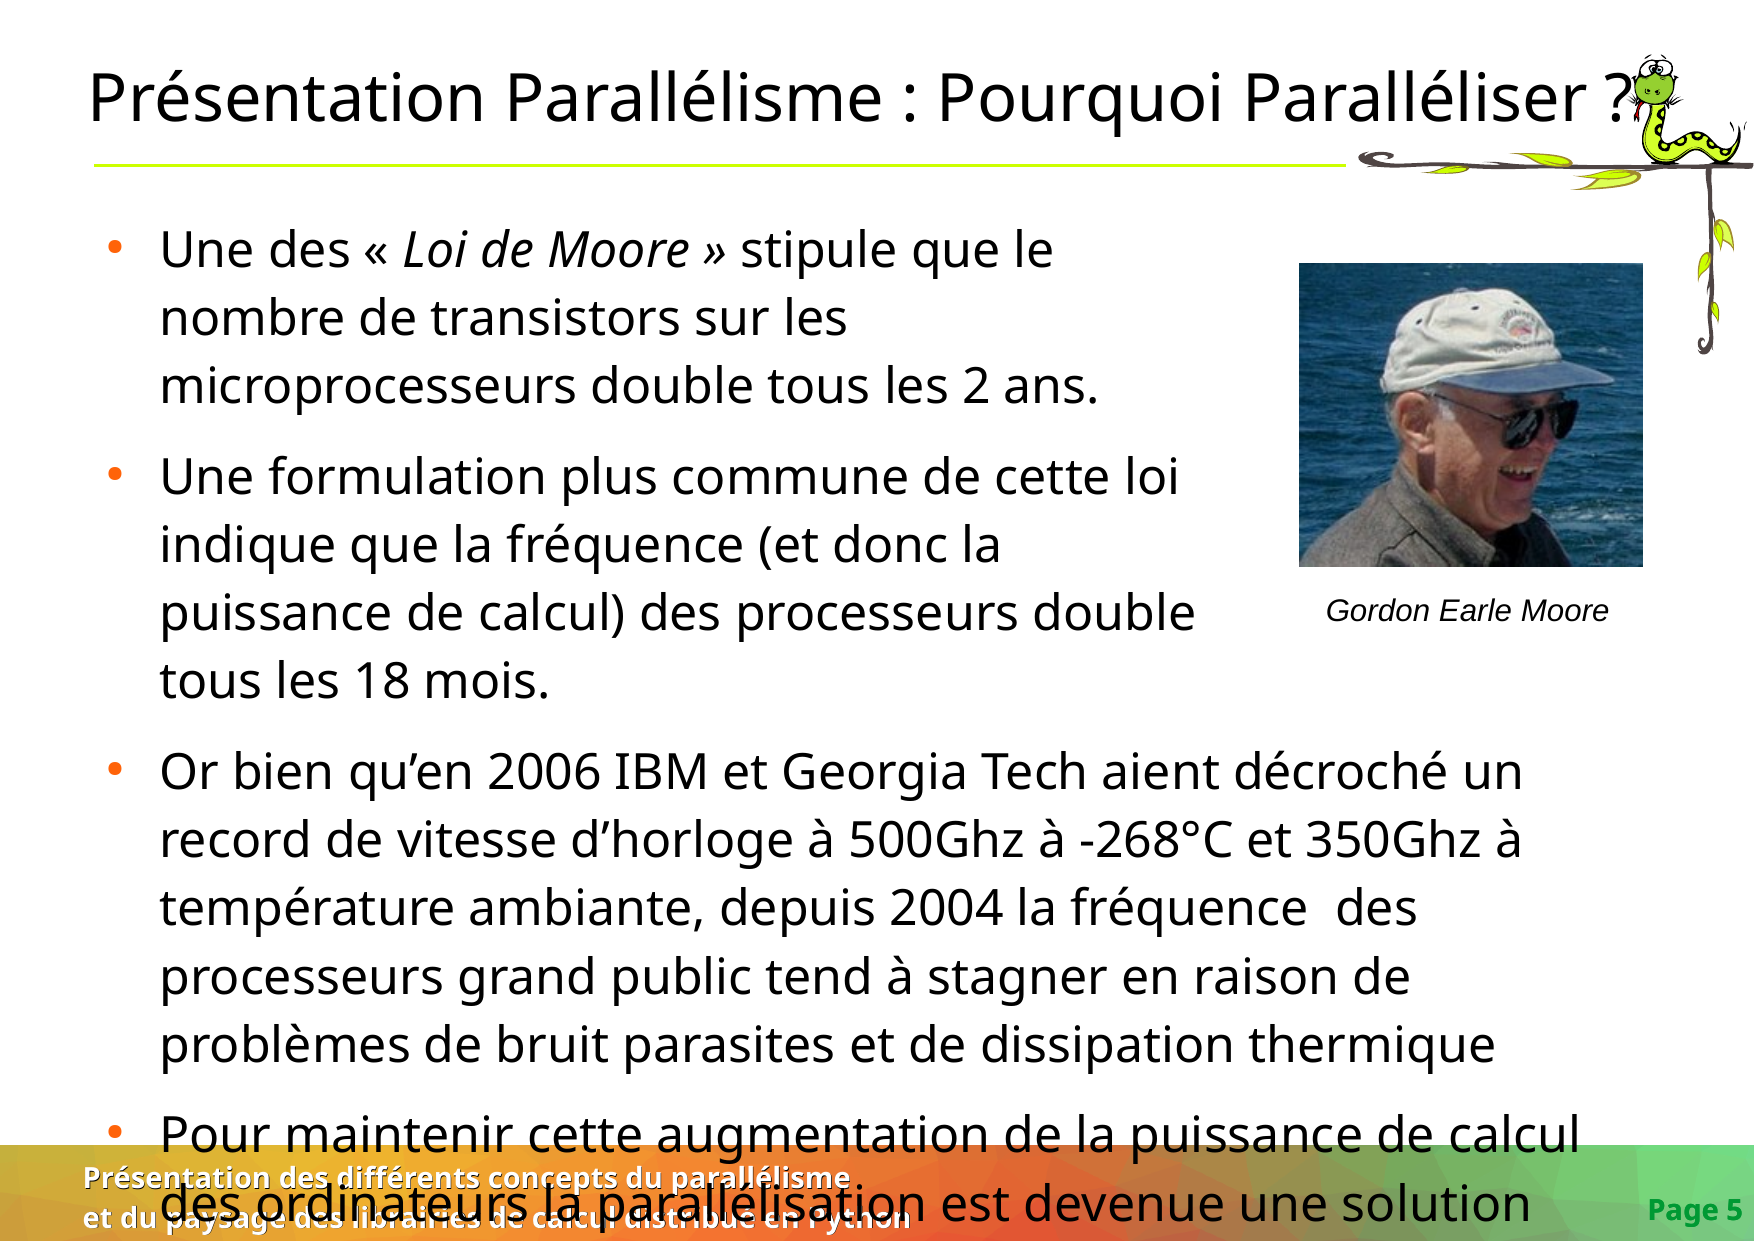

# Présentation Parallélisme : Pourquoi Paralléliser ?
Une des « Loi de Moore » stipule que le nombre de transistors sur les microprocesseurs double tous les 2 ans.
Une formulation plus commune de cette loi indique que la fréquence (et donc la puissance de calcul) des processeurs double tous les 18 mois.
Or bien qu’en 2006 IBM et Georgia Tech aient décroché un record de vitesse d’horloge à 500Ghz à -268°C et 350Ghz à température ambiante, depuis 2004 la fréquence des processeurs grand public tend à stagner en raison de problèmes de bruit parasites et de dissipation thermique
Pour maintenir cette augmentation de la puissance de calcul des ordinateurs la parallélisation est devenue une solution incontournable.
Gordon Earle Moore
5